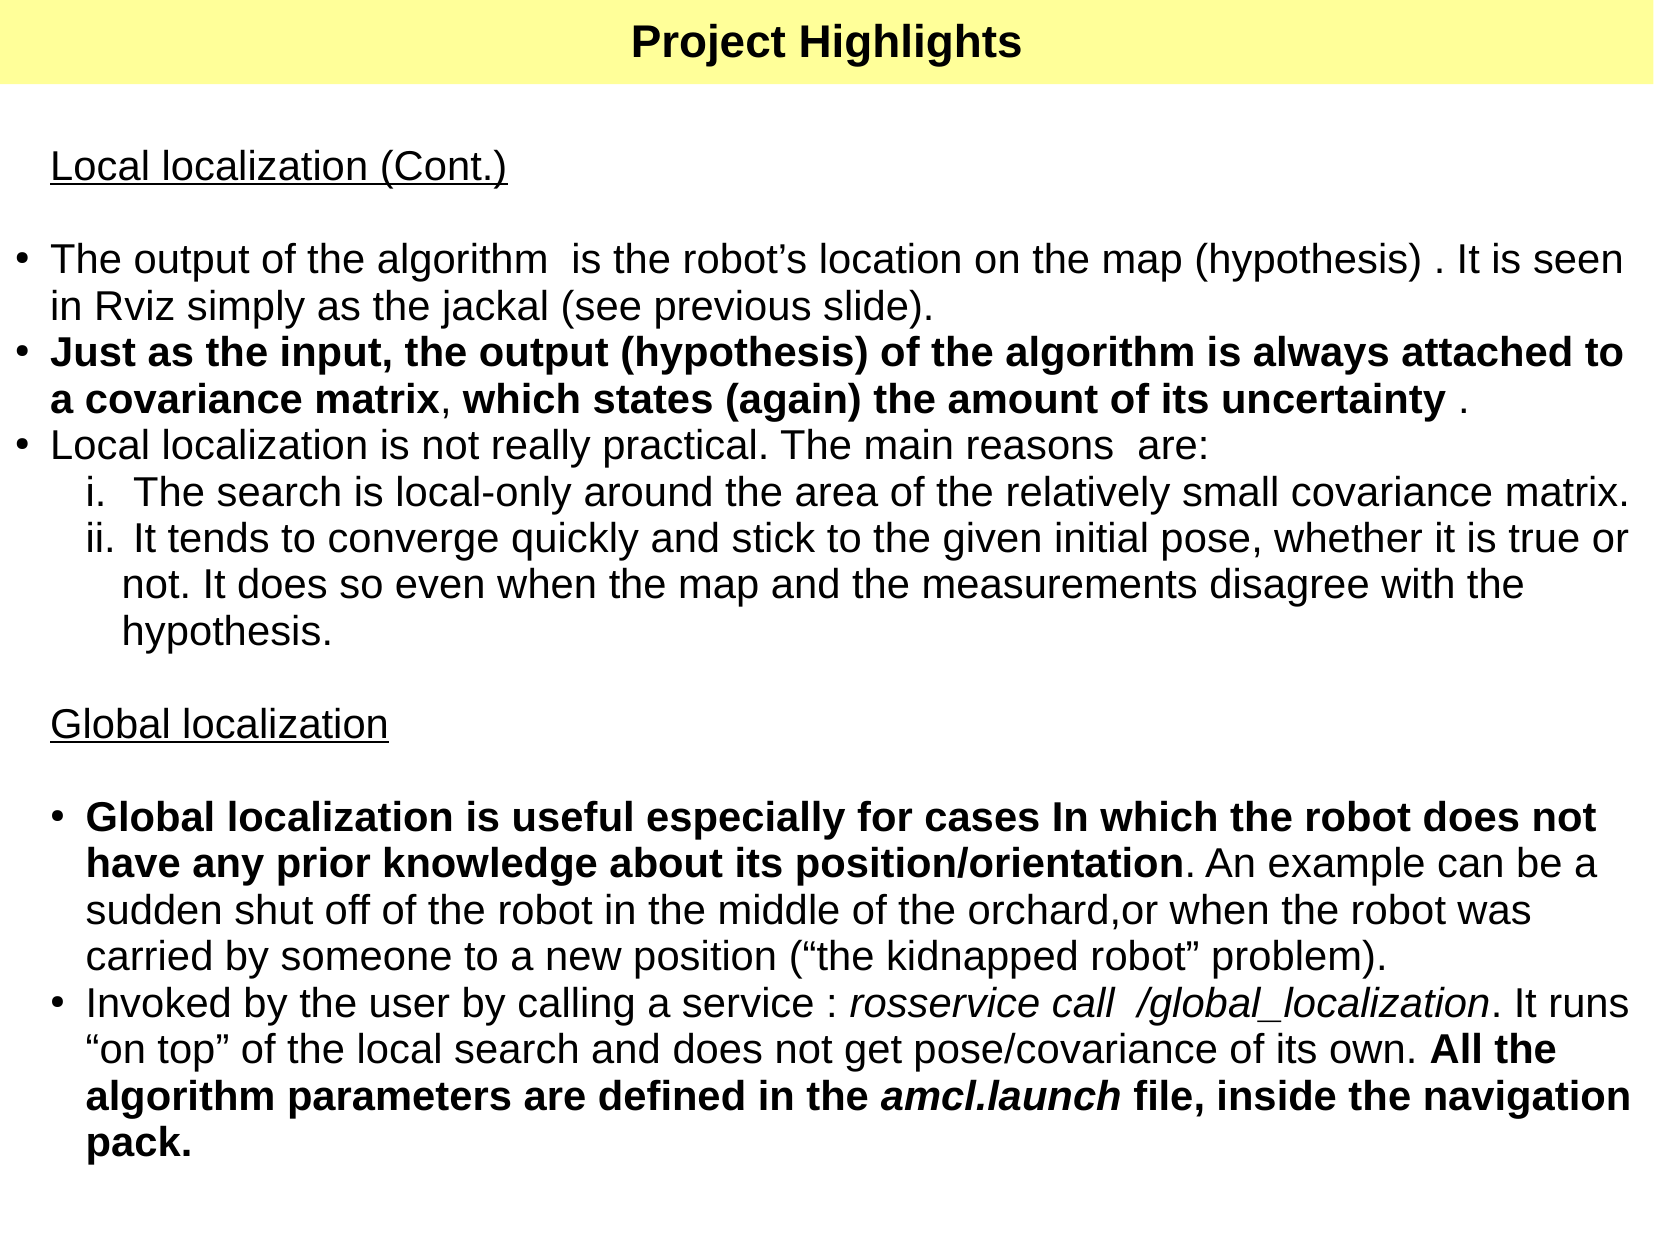

# Project Highlights
Local localization (Cont.)
The output of the algorithm is the robot’s location on the map (hypothesis) . It is seen in Rviz simply as the jackal (see previous slide).
Just as the input, the output (hypothesis) of the algorithm is always attached to a covariance matrix, which states (again) the amount of its uncertainty .
Local localization is not really practical. The main reasons are:
 The search is local-only around the area of the relatively small covariance matrix.
 It tends to converge quickly and stick to the given initial pose, whether it is true or not. It does so even when the map and the measurements disagree with the hypothesis.
Global localization
Global localization is useful especially for cases In which the robot does not have any prior knowledge about its position/orientation. An example can be a sudden shut off of the robot in the middle of the orchard,or when the robot was carried by someone to a new position (“the kidnapped robot” problem).
Invoked by the user by calling a service : rosservice call /global_localization. It runs “on top” of the local search and does not get pose/covariance of its own. All the algorithm parameters are defined in the amcl.launch file, inside the navigation pack.